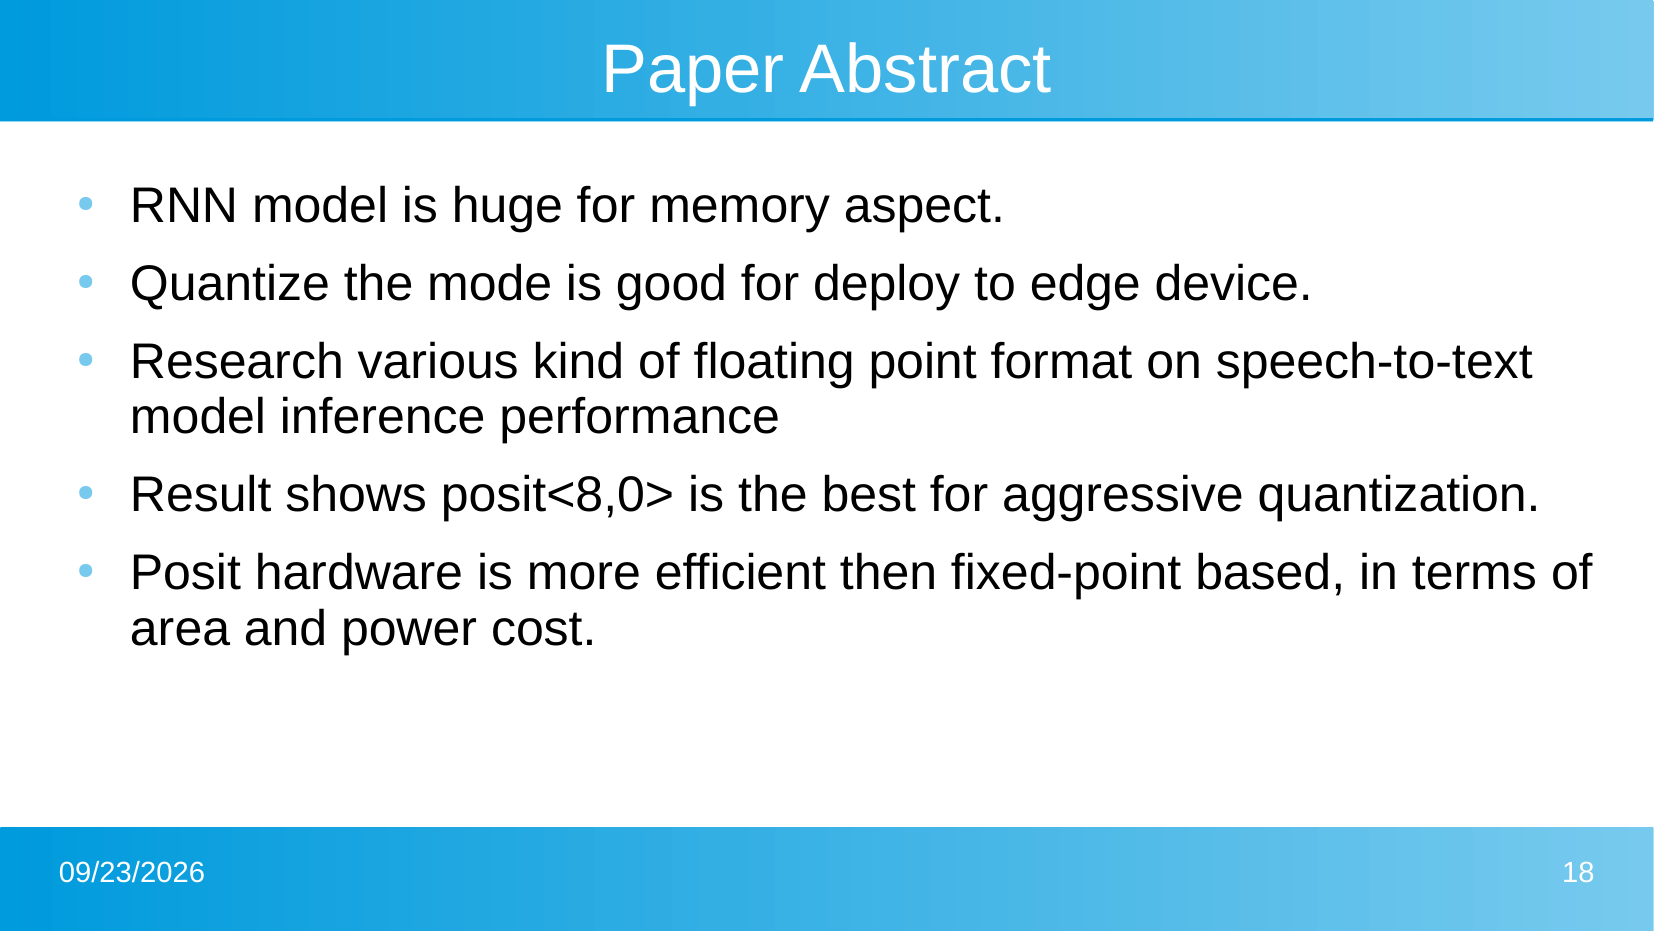

# Paper Abstract
RNN model is huge for memory aspect.
Quantize the mode is good for deploy to edge device.
Research various kind of floating point format on speech-to-text model inference performance
Result shows posit<8,0> is the best for aggressive quantization.
Posit hardware is more efficient then fixed-point based, in terms of area and power cost.
18